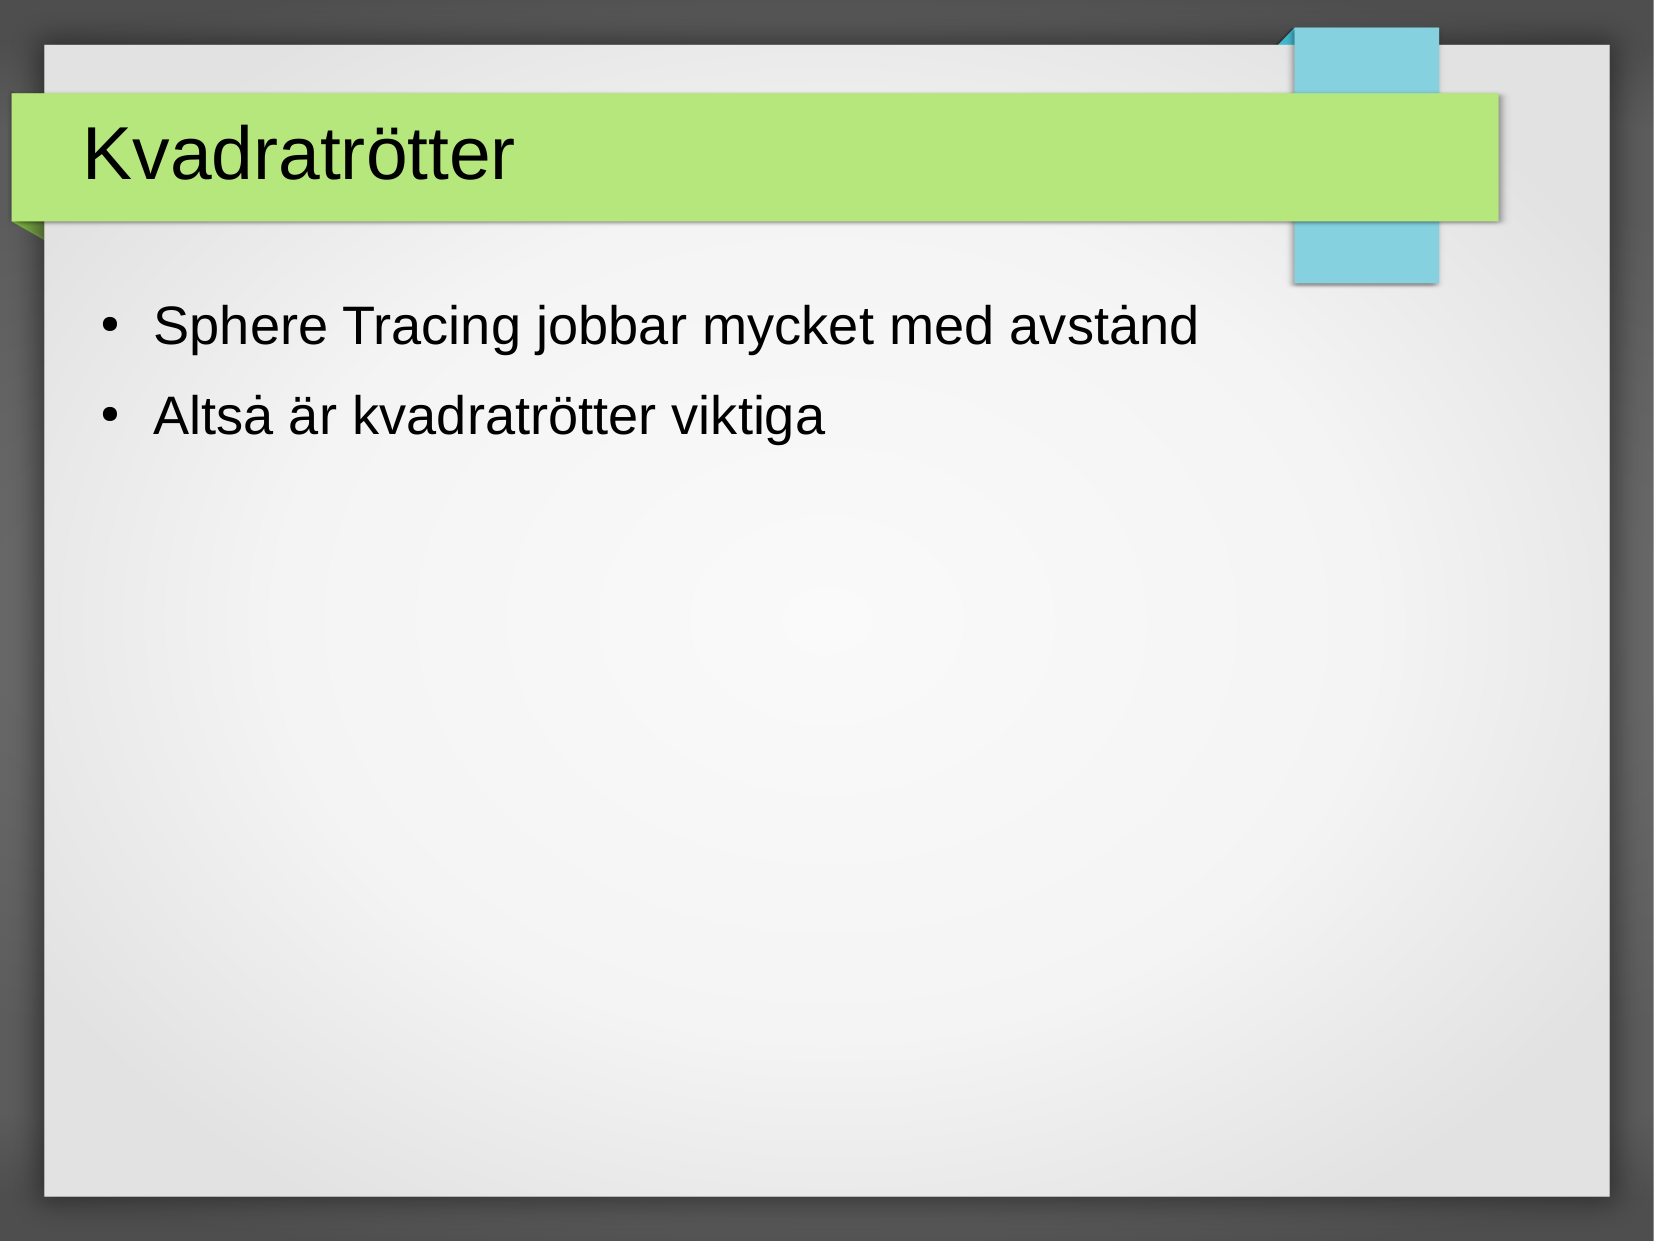

# Kvadratrötter
Sphere Tracing jobbar mycket med avstȧnd
Altsȧ är kvadratrötter viktiga